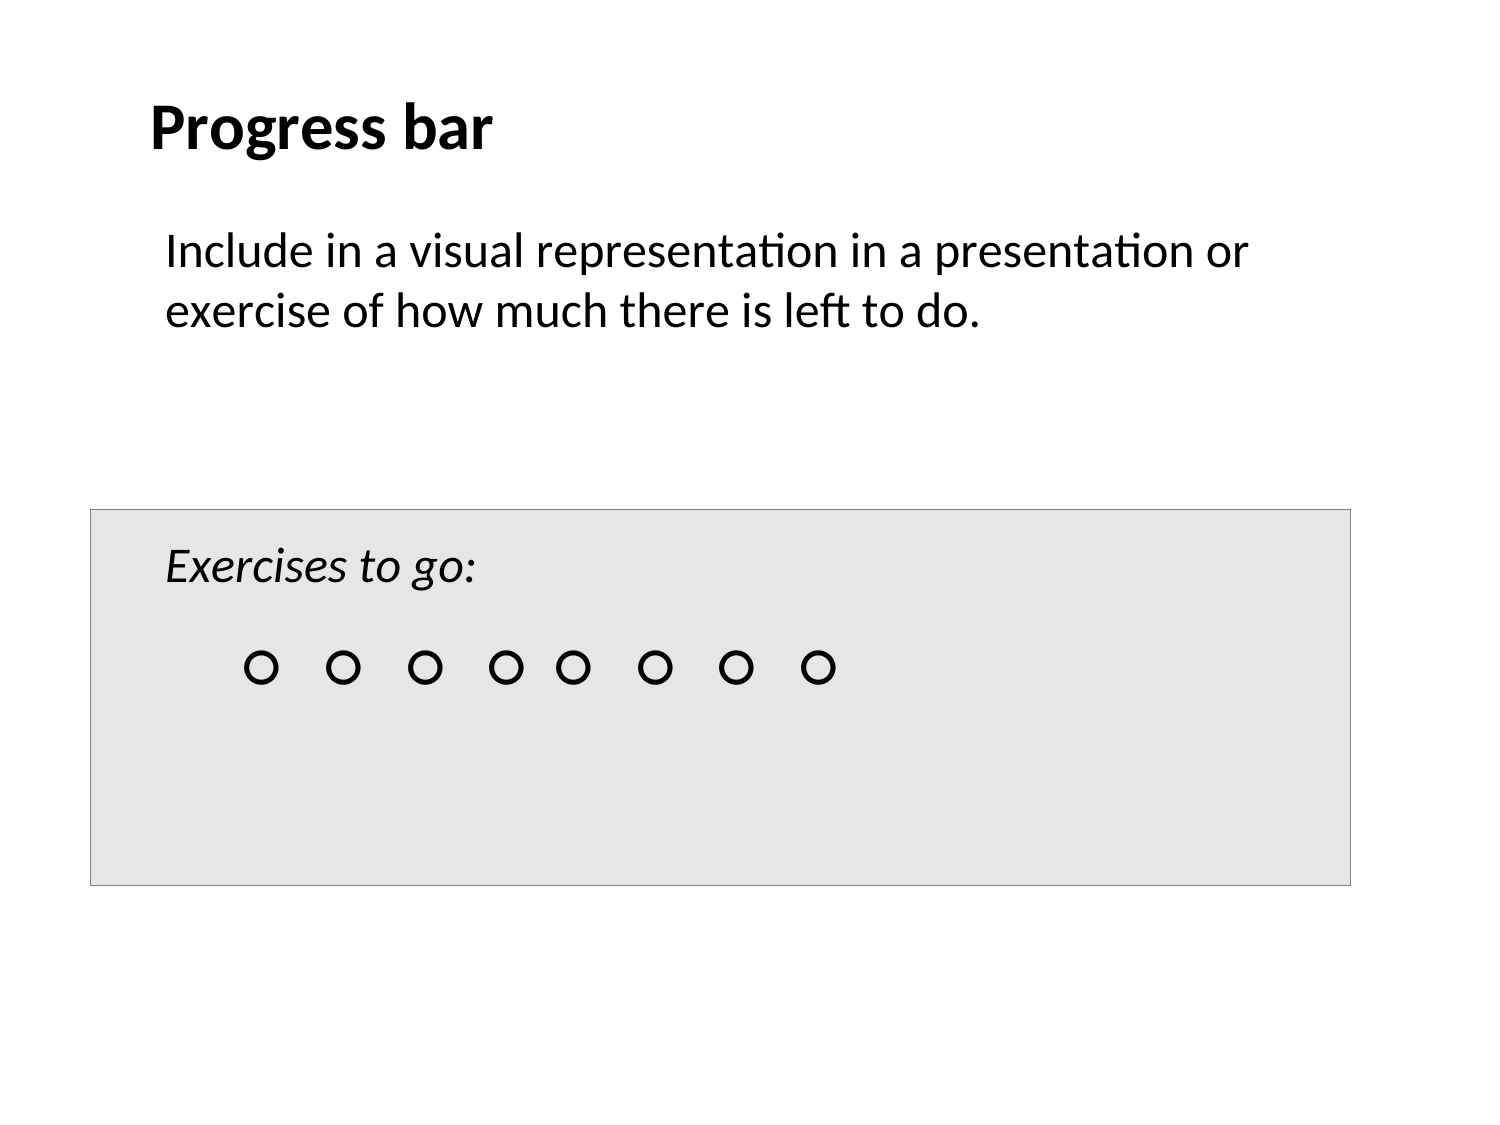

Progress bar
Include in a visual representation in a presentation or exercise of how much there is left to do.
Exercises to go:
 ○ ○ ○ ○ ○ ○ ○ ○